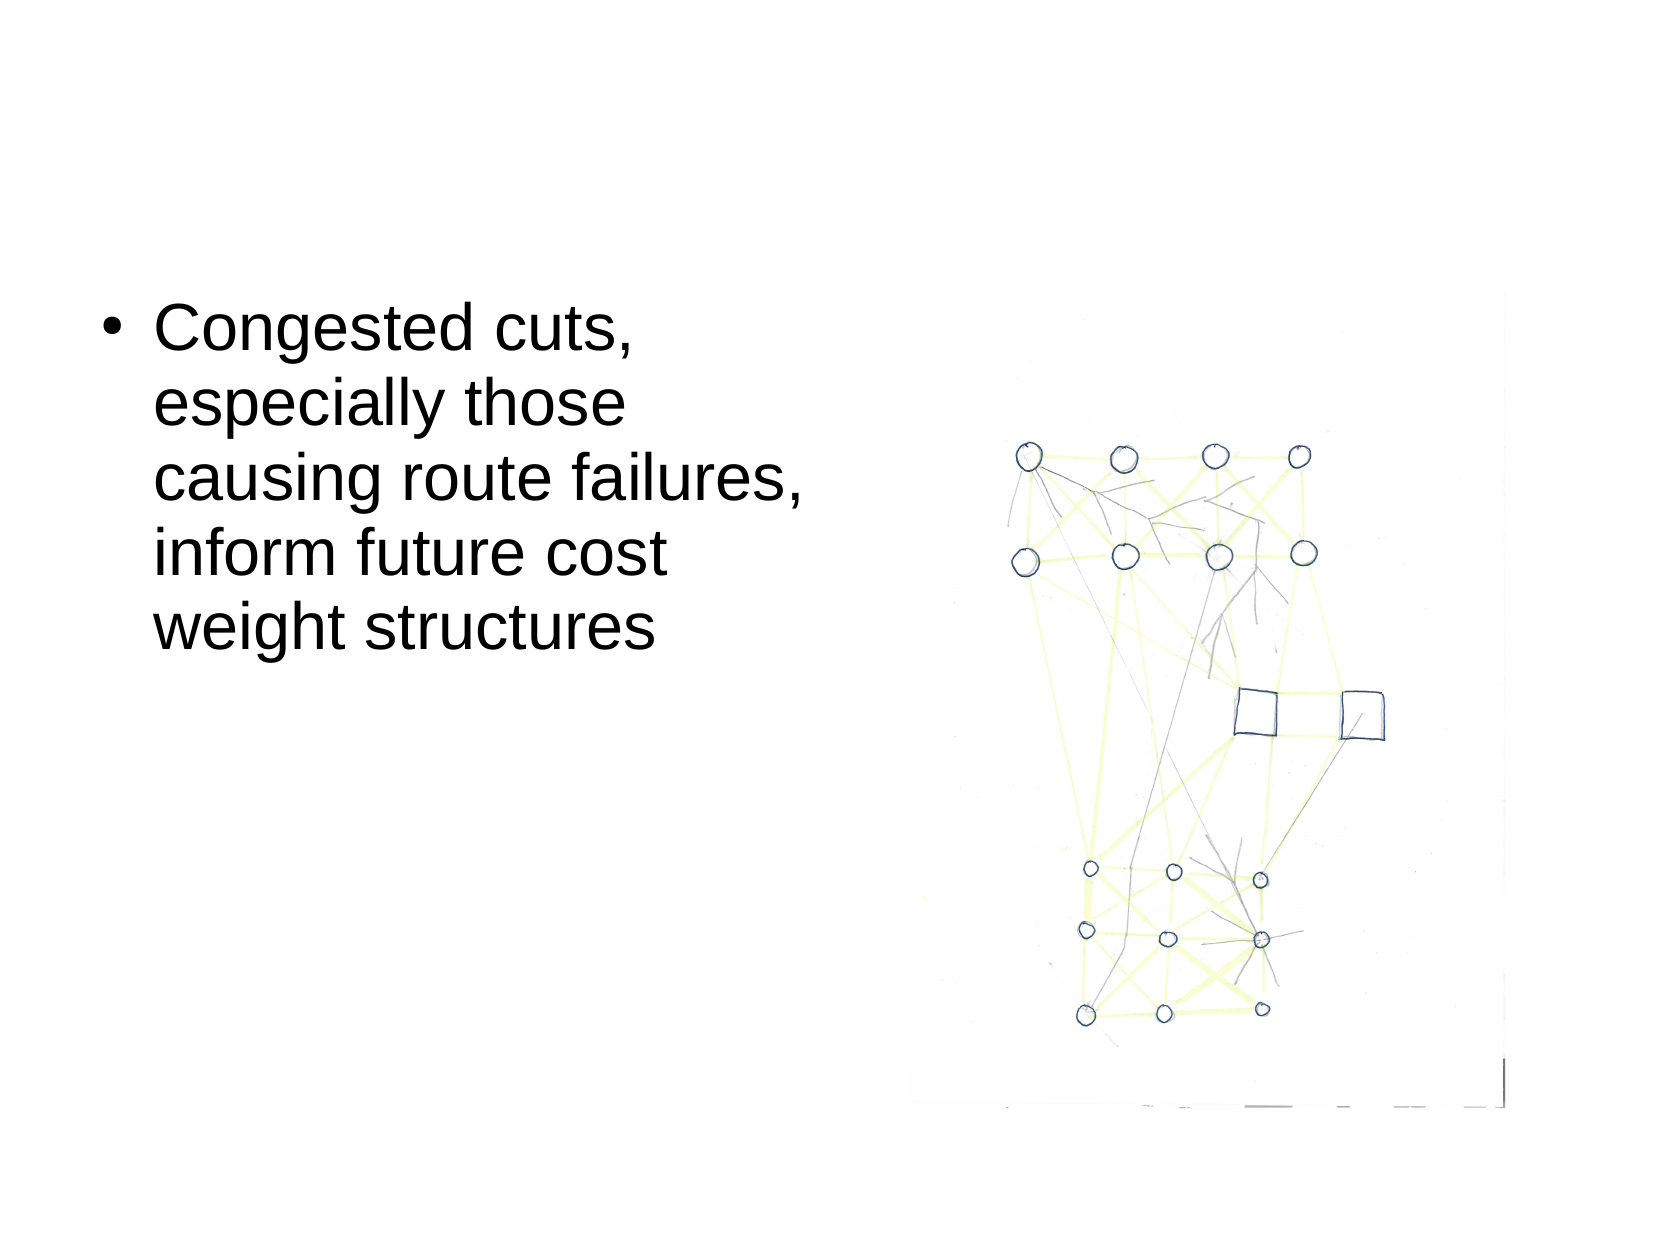

#
Congested cuts, especially those causing route failures, inform future cost weight structures